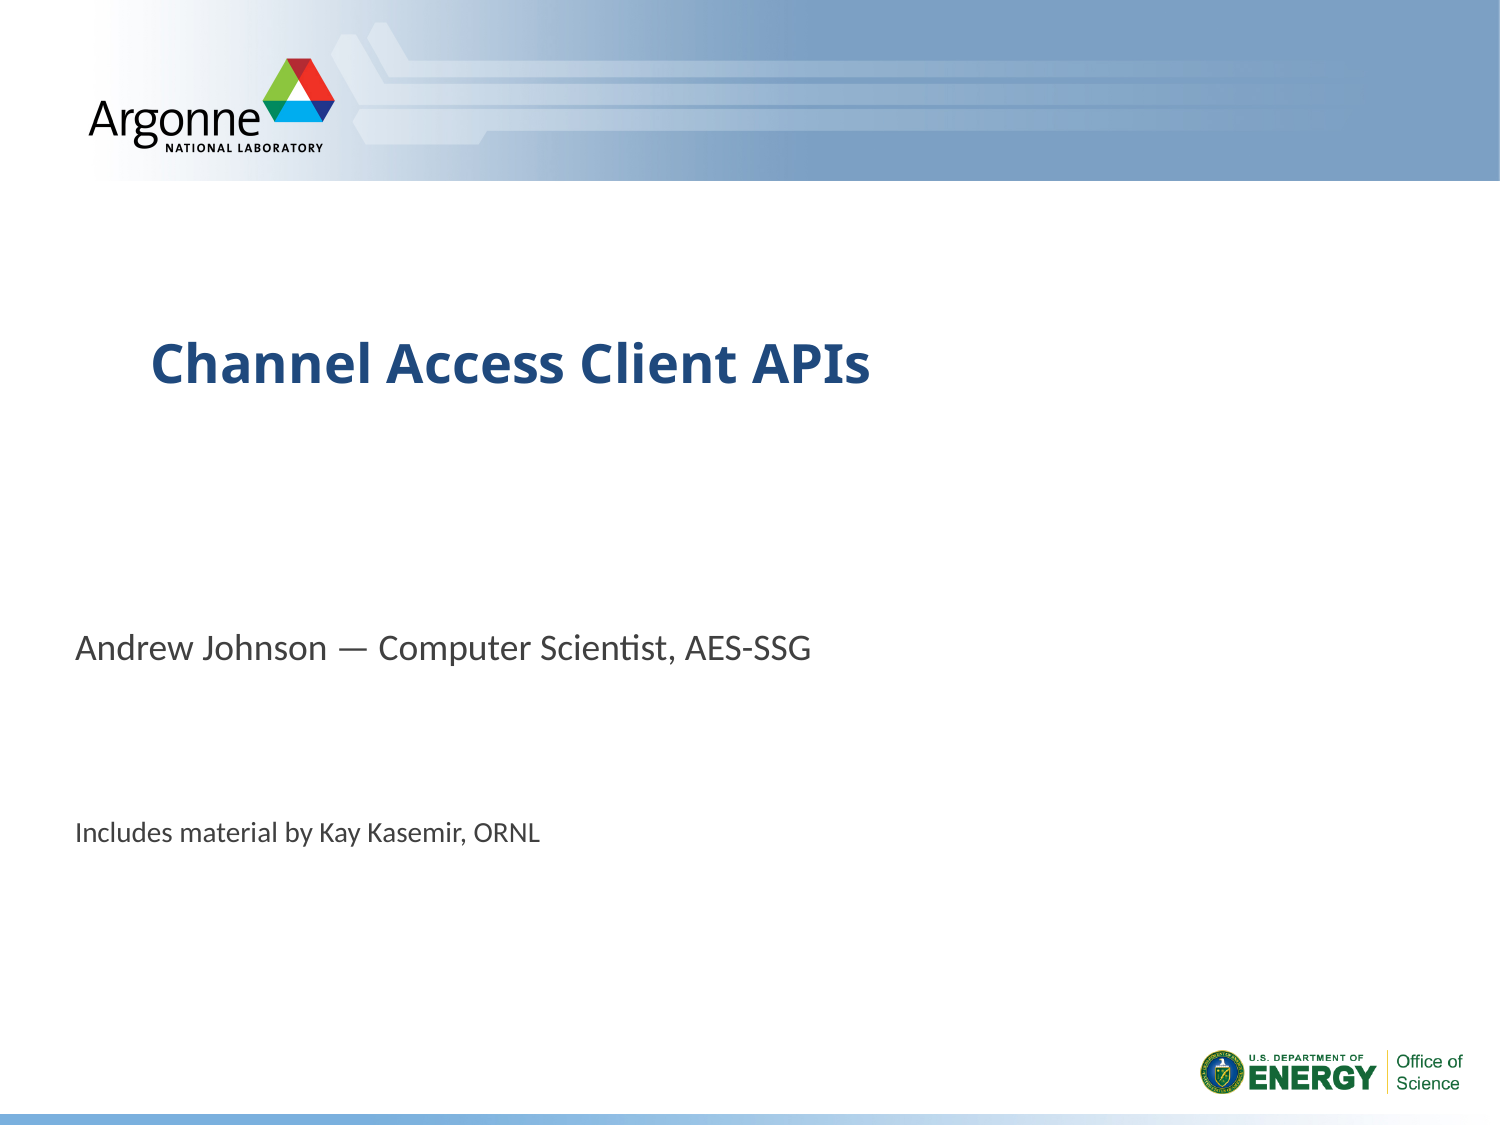

# Channel Access Client APIs
Andrew Johnson — Computer Scientist, AES-SSG
Includes material by Kay Kasemir, ORNL